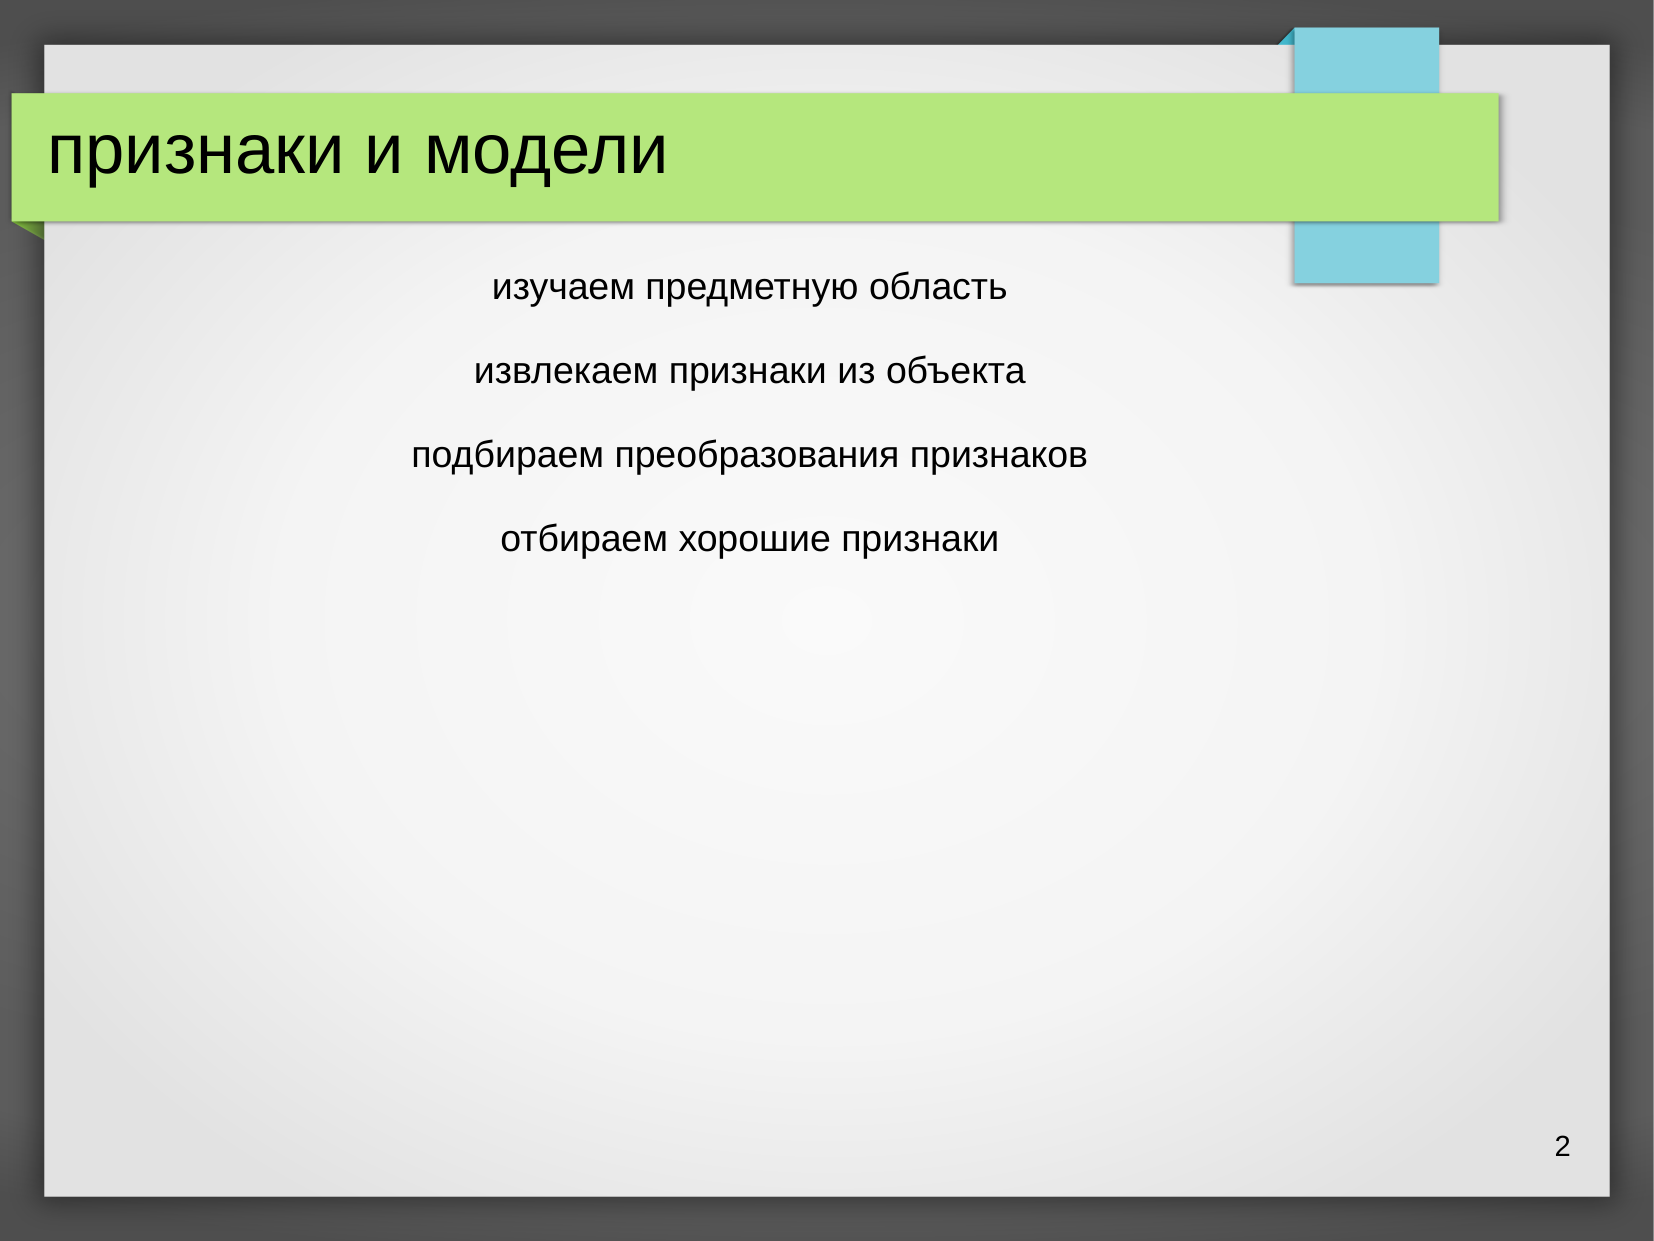

# признаки и модели
изучаем предметную область
извлекаем признаки из объекта
подбираем преобразования признаков
отбираем хорошие признаки
2